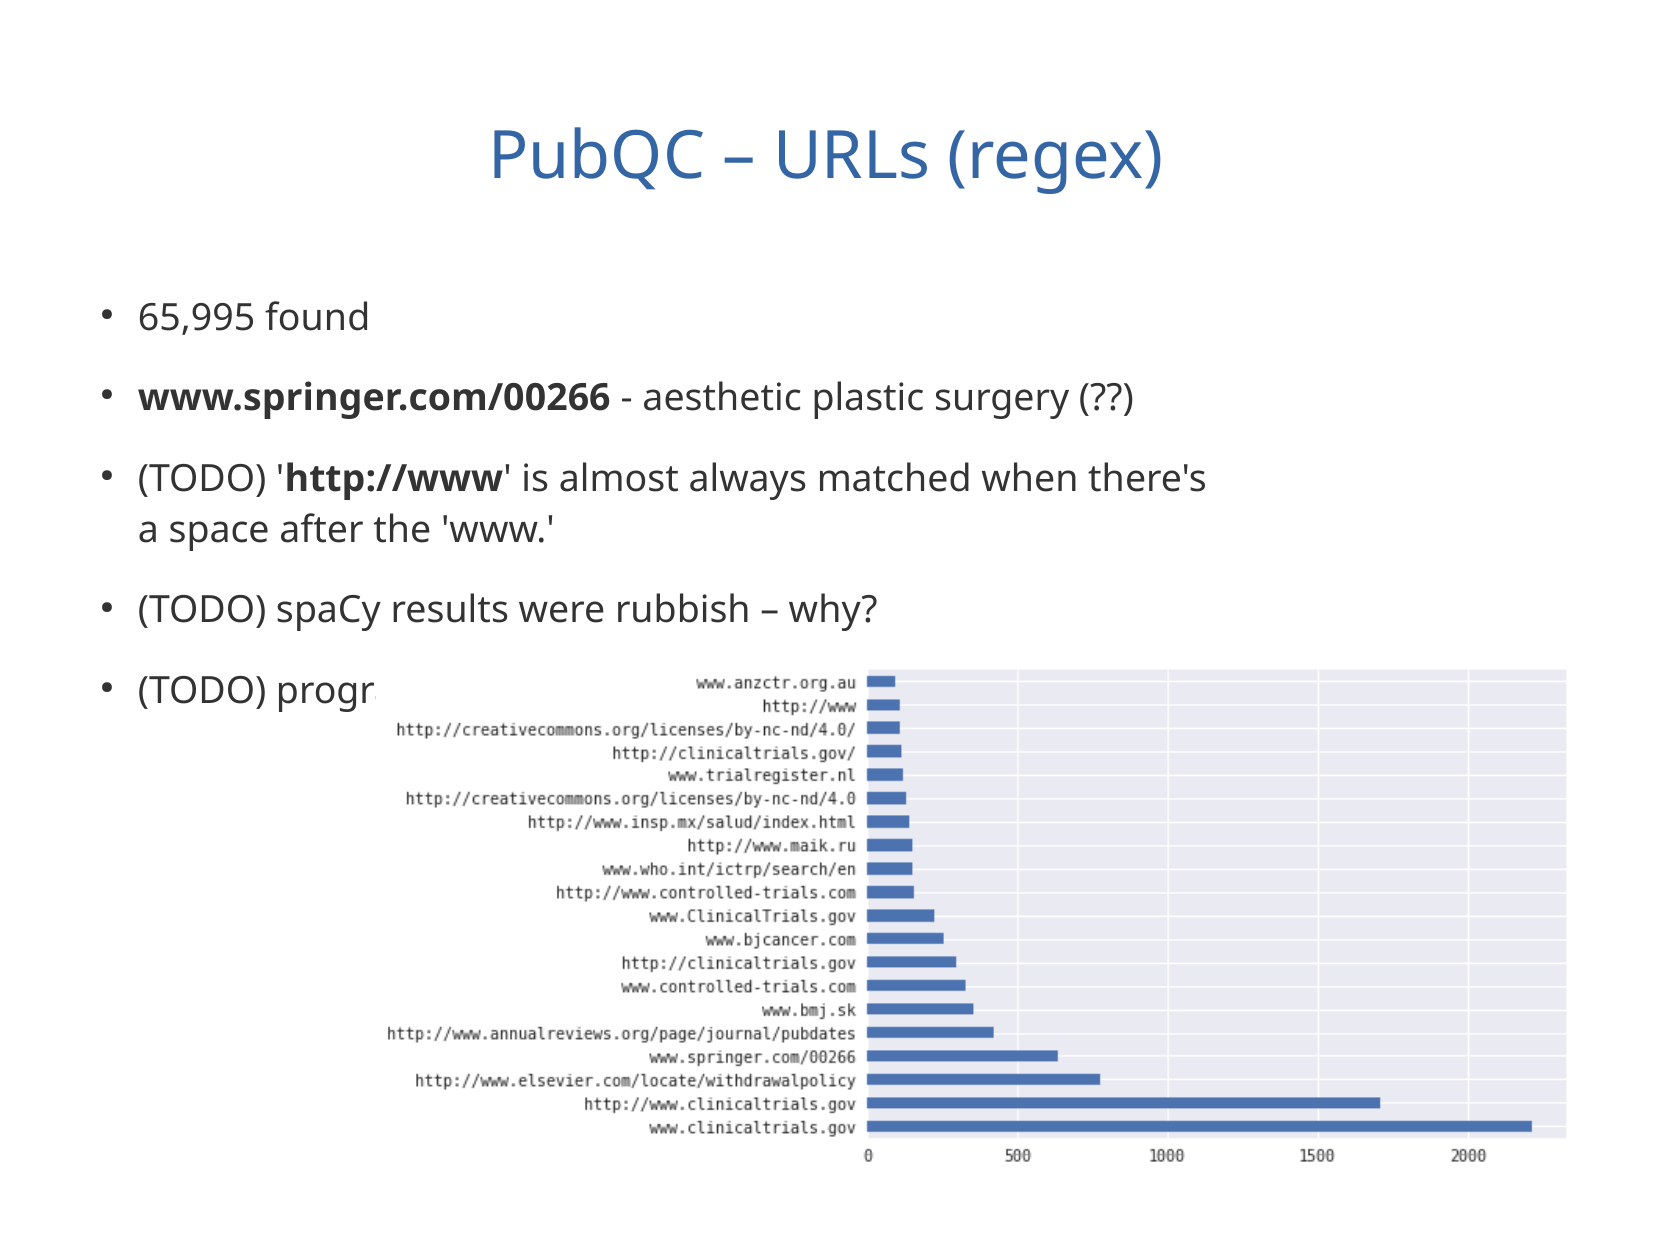

# PubQC – URLs (regex)
65,995 found
www.springer.com/00266 - aesthetic plastic surgery (??)
(TODO) 'http://www' is almost always matched when there's a space after the 'www.'
(TODO) spaCy results were rubbish – why?
(TODO) programatically get respone from the server